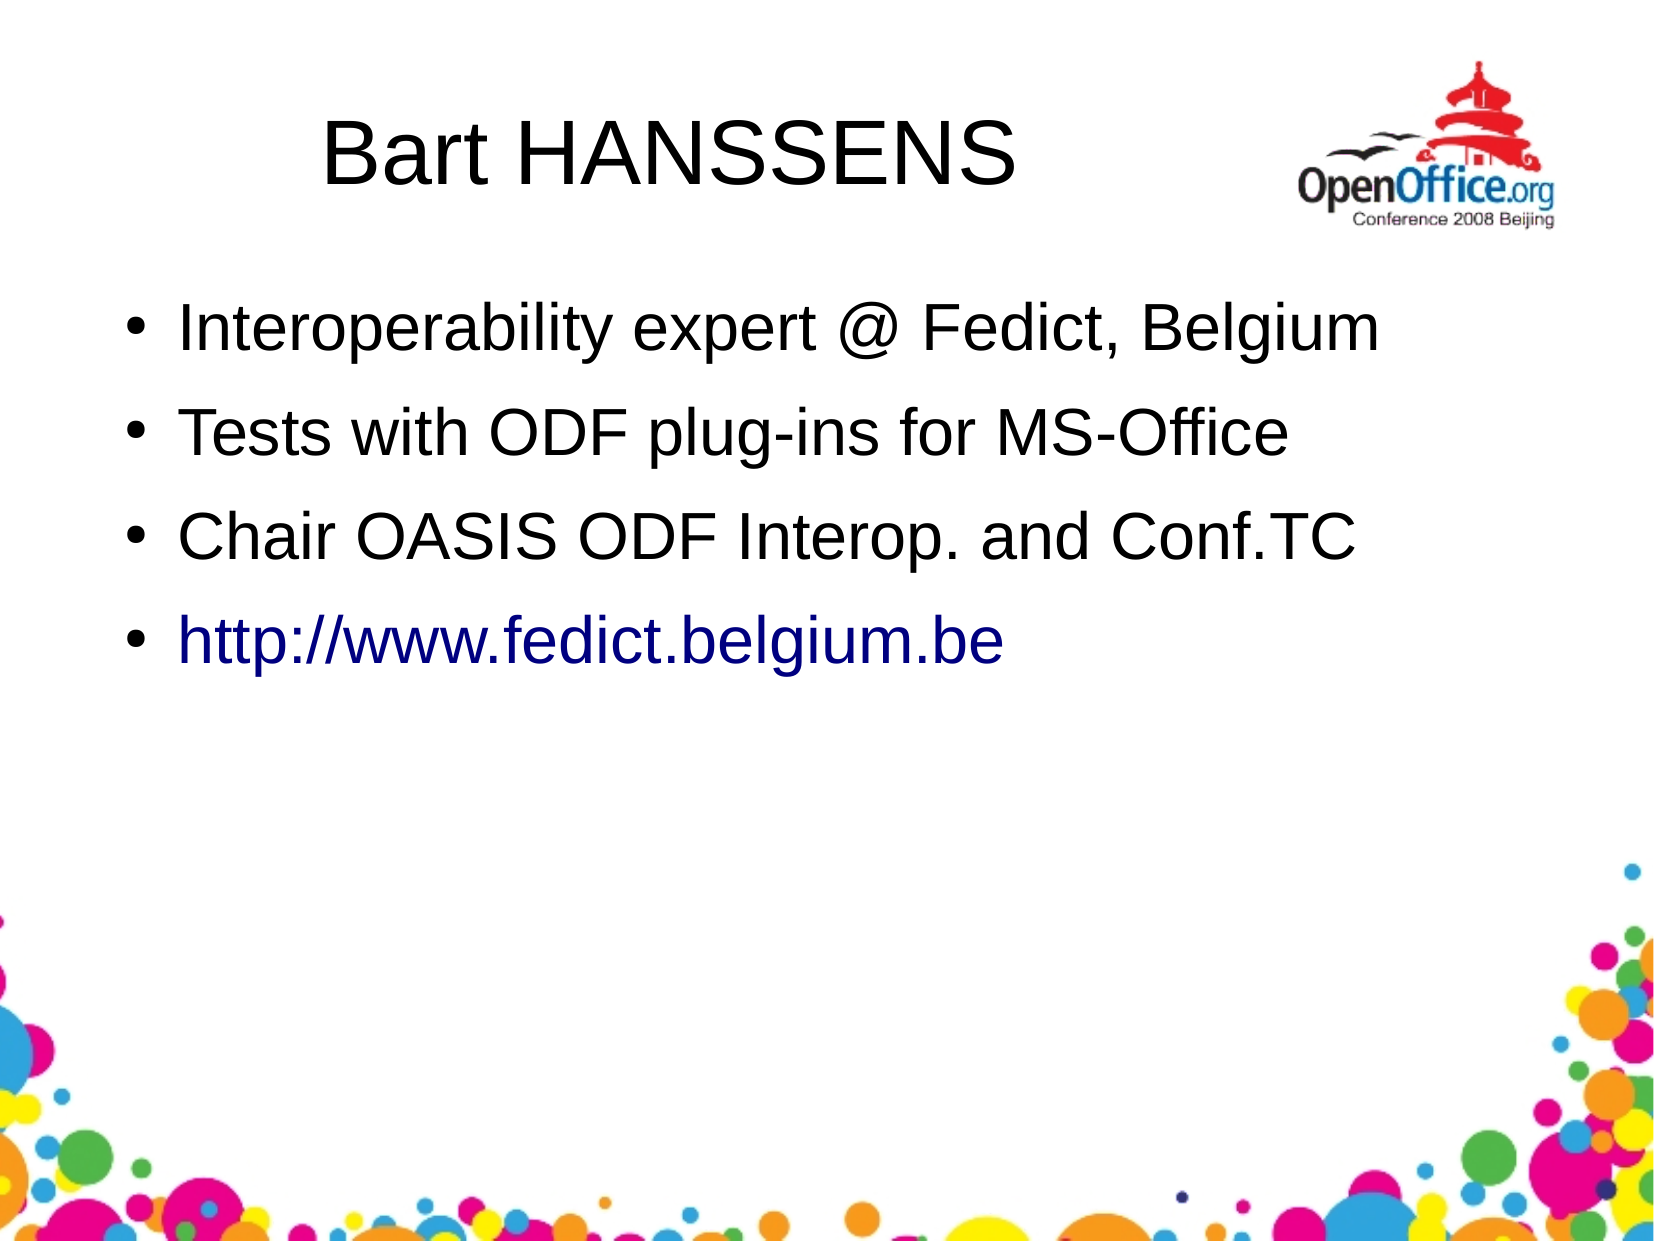

# Bart HANSSENS
Interoperability expert @ Fedict, Belgium
Tests with ODF plug-ins for MS-Office
Chair OASIS ODF Interop. and Conf.TC
http://www.fedict.belgium.be